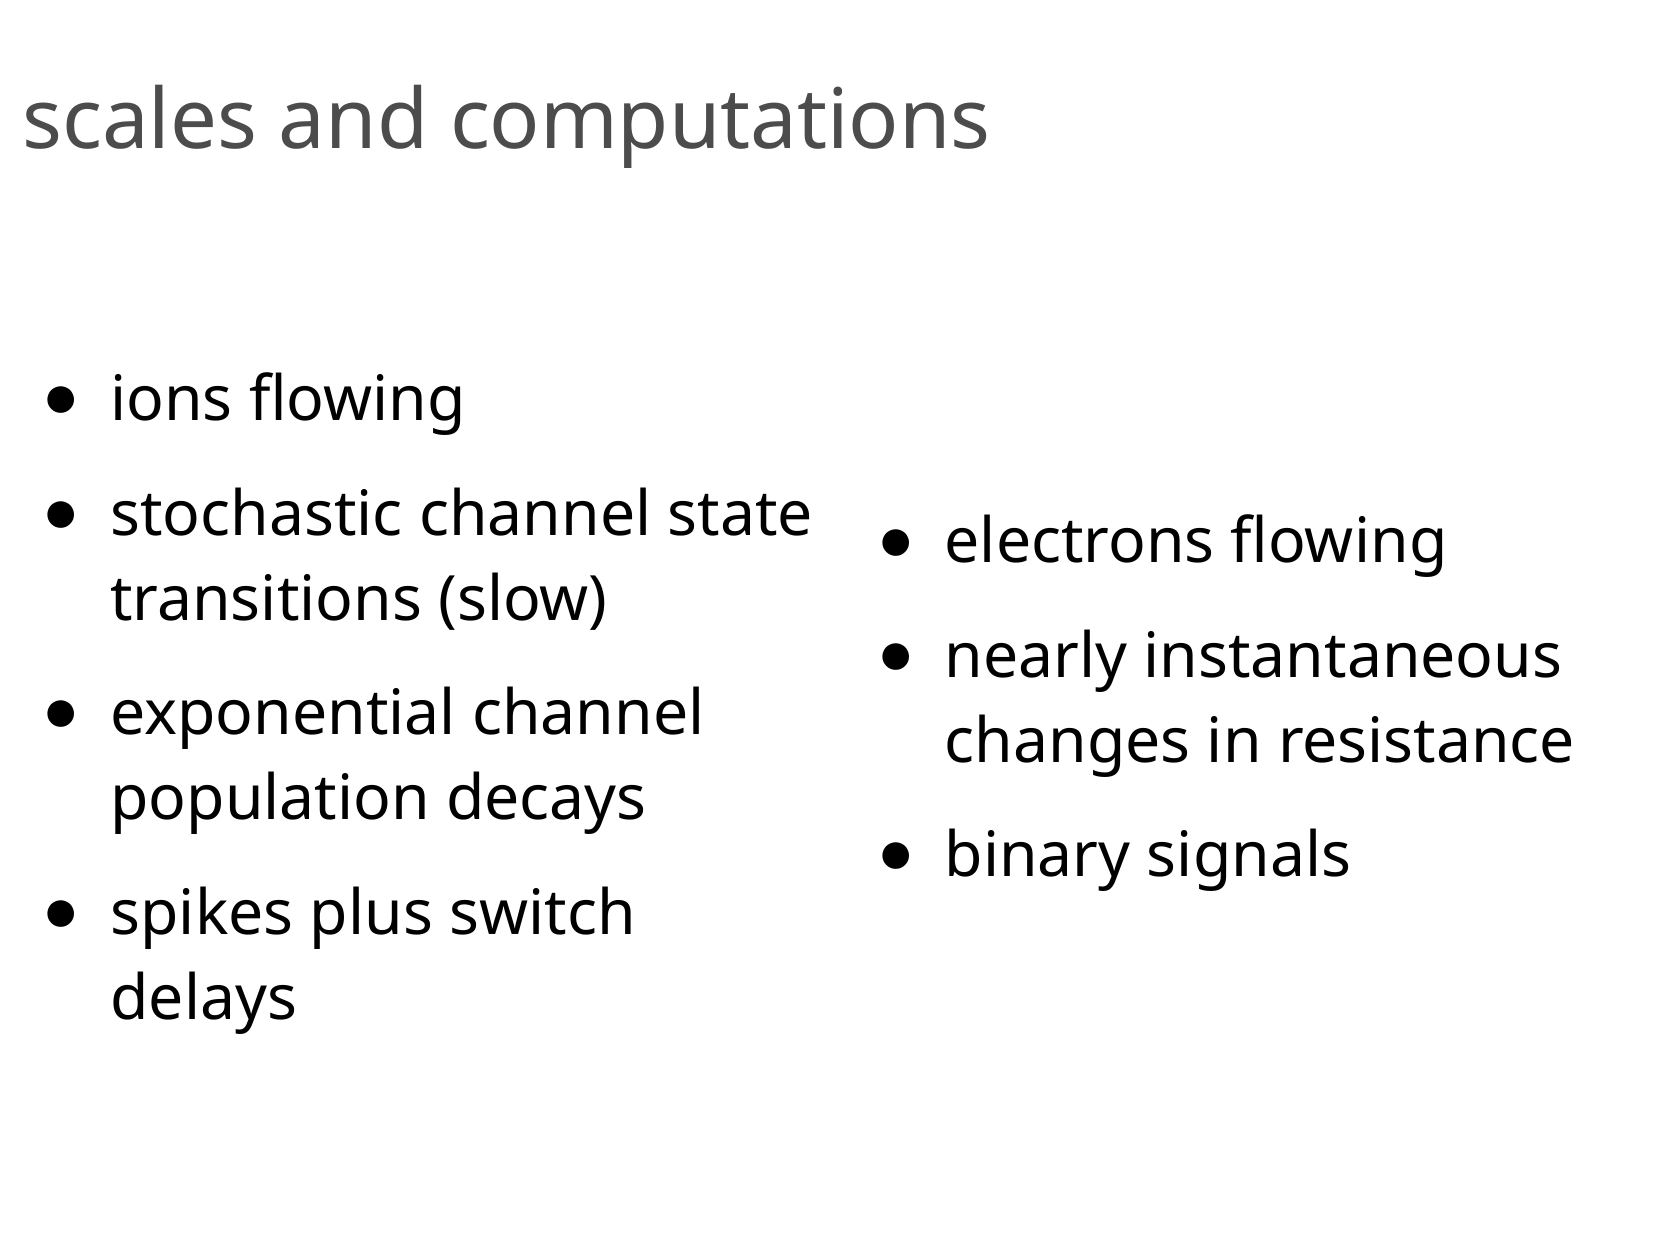

# scales and computations
ions flowing
stochastic channel state transitions (slow)
exponential channel population decays
spikes plus switch delays
electrons flowing
nearly instantaneous changes in resistance
binary signals